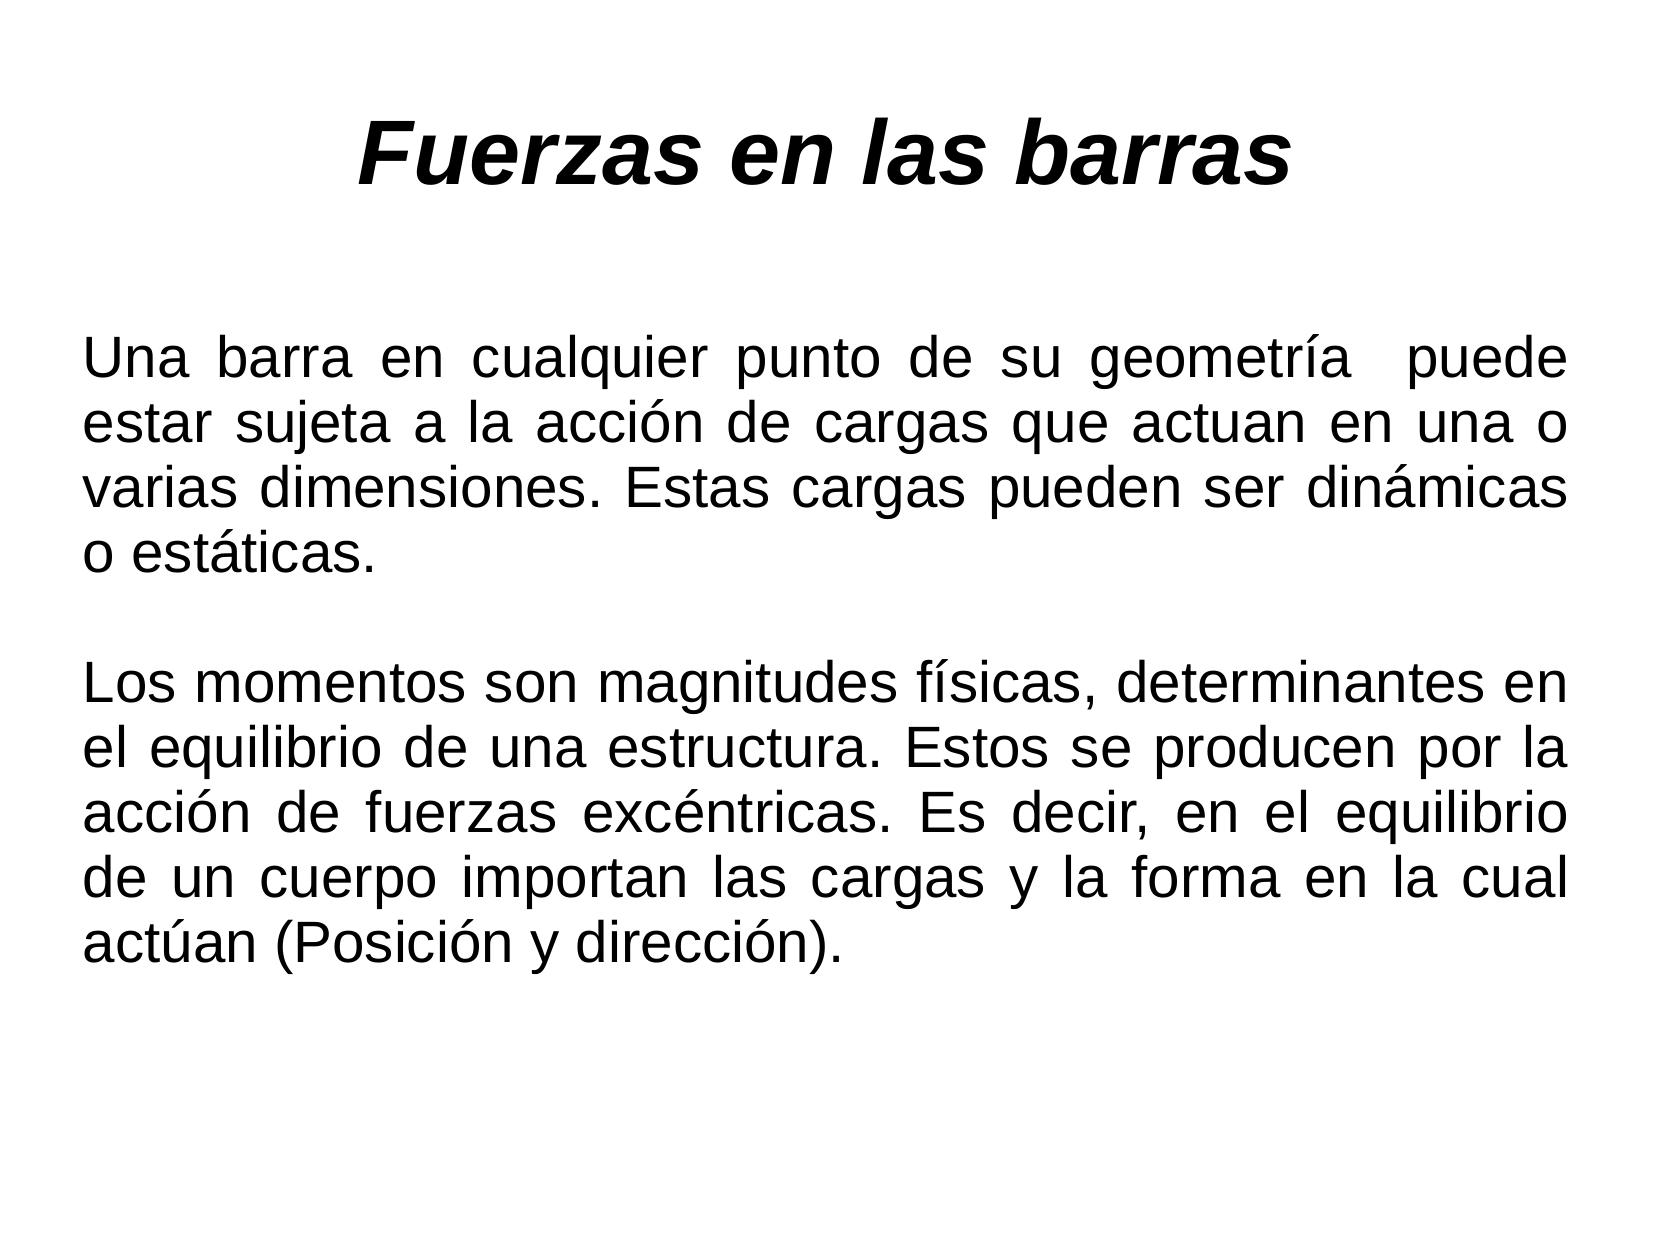

# Fuerzas en las barras
Una barra en cualquier punto de su geometría puede estar sujeta a la acción de cargas que actuan en una o varias dimensiones. Estas cargas pueden ser dinámicas o estáticas.
Los momentos son magnitudes físicas, determinantes en el equilibrio de una estructura. Estos se producen por la acción de fuerzas excéntricas. Es decir, en el equilibrio de un cuerpo importan las cargas y la forma en la cual actúan (Posición y dirección).